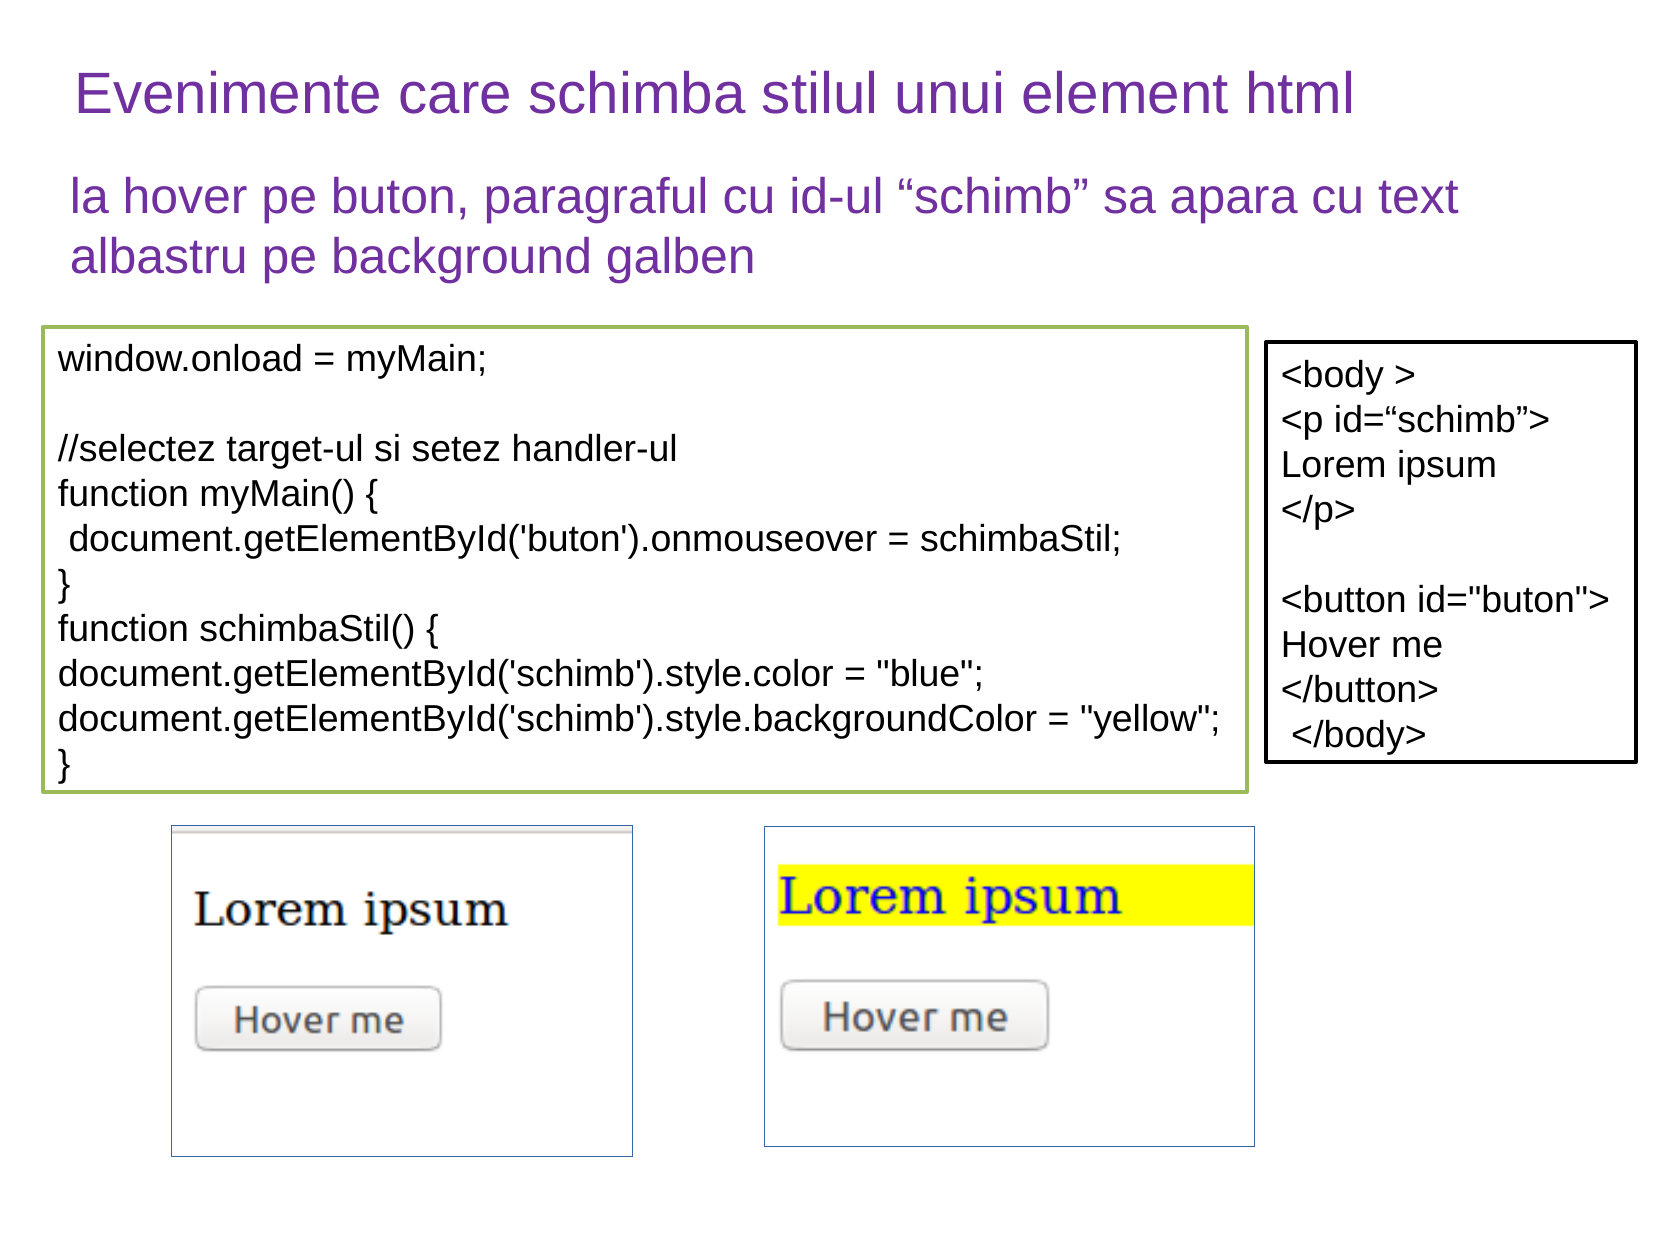

Evenimente care schimba stilul unui element html
la hover pe buton, paragraful cu id-ul “schimb” sa apara cu text albastru pe background galben
window.onload = myMain;
//selectez target-ul si setez handler-ul
function myMain() {
 document.getElementById('buton').onmouseover = schimbaStil;
}
function schimbaStil() {
document.getElementById('schimb').style.color = "blue";
document.getElementById('schimb').style.backgroundColor = "yellow";
}
<body >
<p id=“schimb”>
Lorem ipsum
</p>
<button id="buton">
Hover me
</button>
 </body>